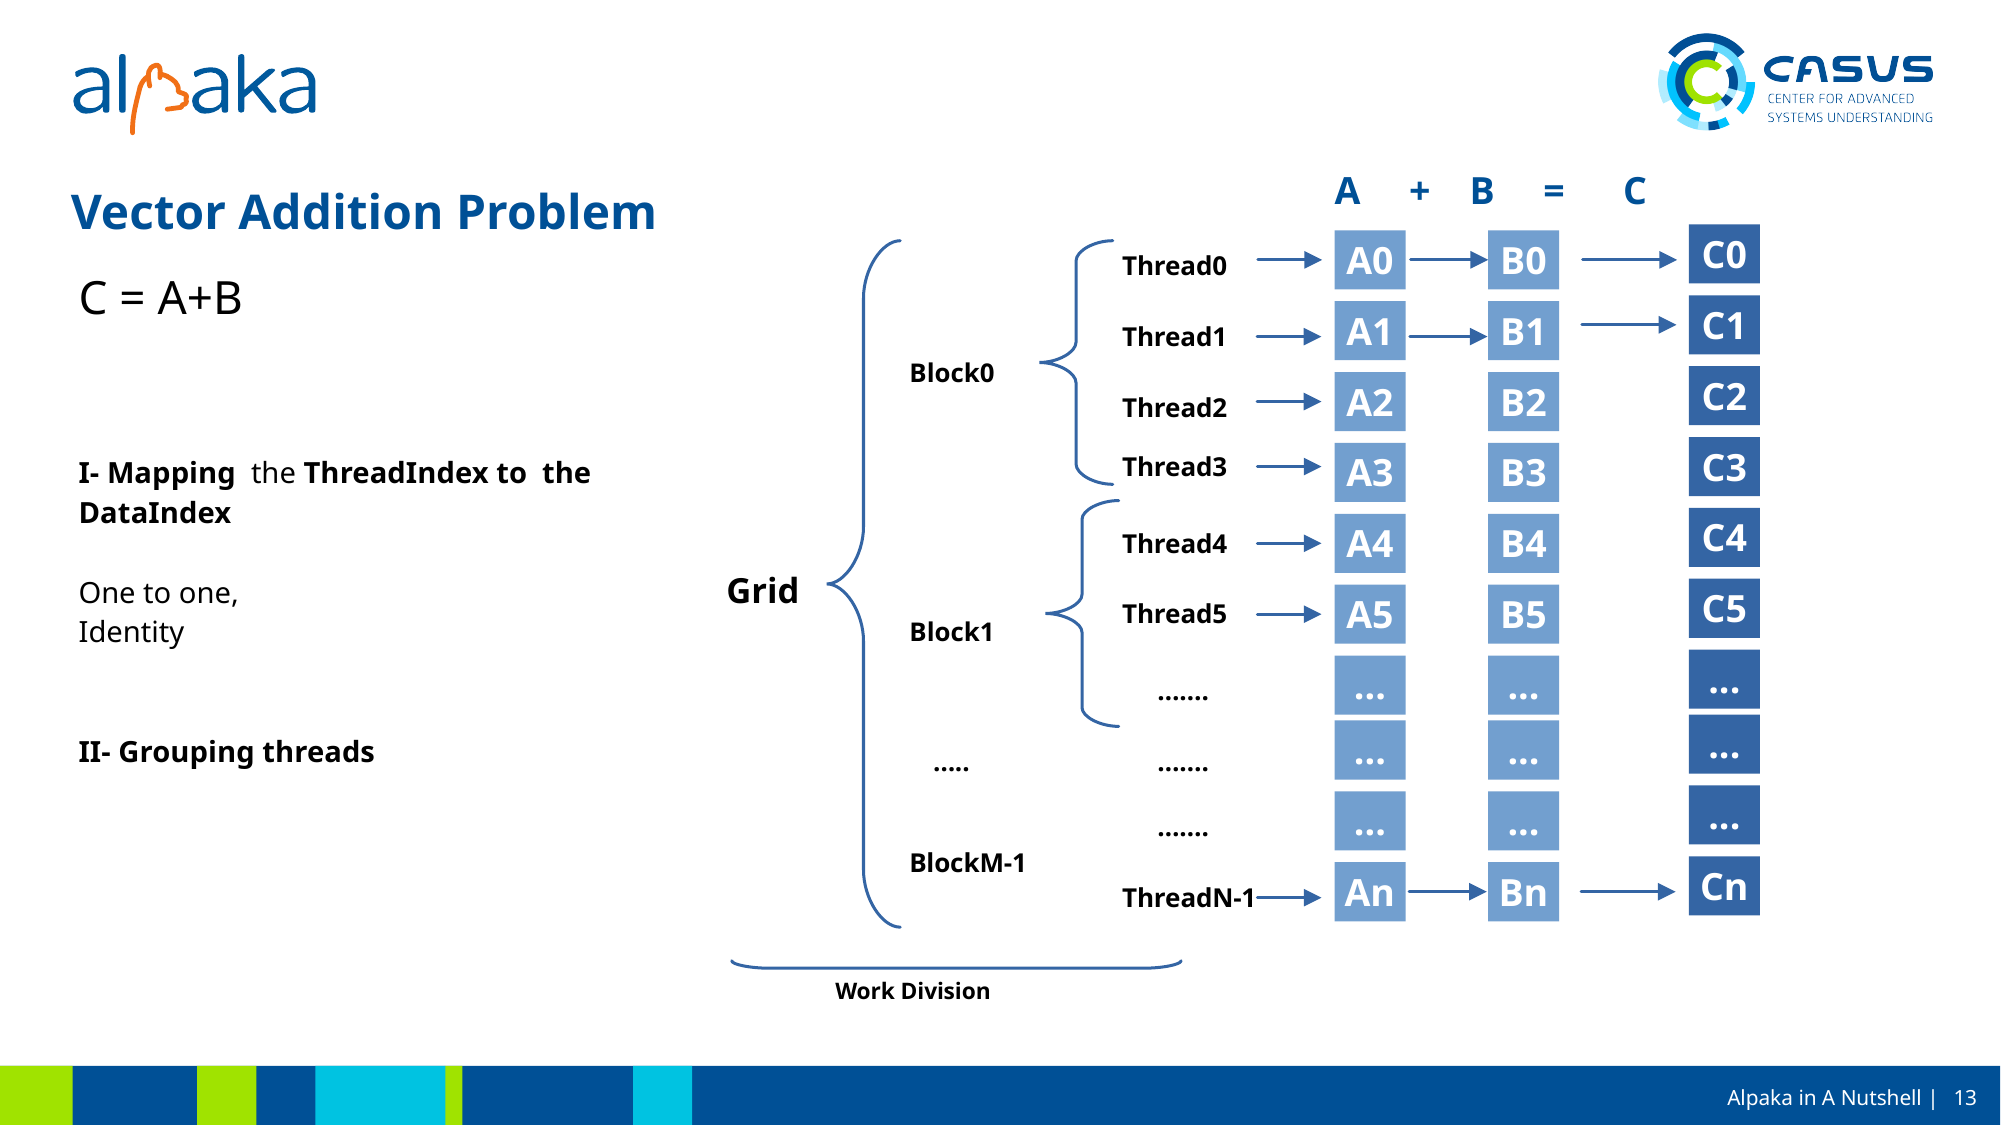

A + B = C
# Vector Addition Problem
C0
C1
C2
C3
C4
C5
...
...
...
Cn
A0
A1
A2
A3
A4
A5
...
...
...
An
B0
B1
B2
B3
B4
B5
...
...
...
Bn
Thread0
C = A+B
I- Mapping the ThreadIndex to the DataIndex
One to one,
Identity
II- Grouping threads
Thread1
Block0
Thread2
Thread3
Thread4
Grid
Thread5
Block1
…….
…..
…….
…….
BlockM-1
ThreadN-1
Work Division
Alpaka in A Nutshell
13